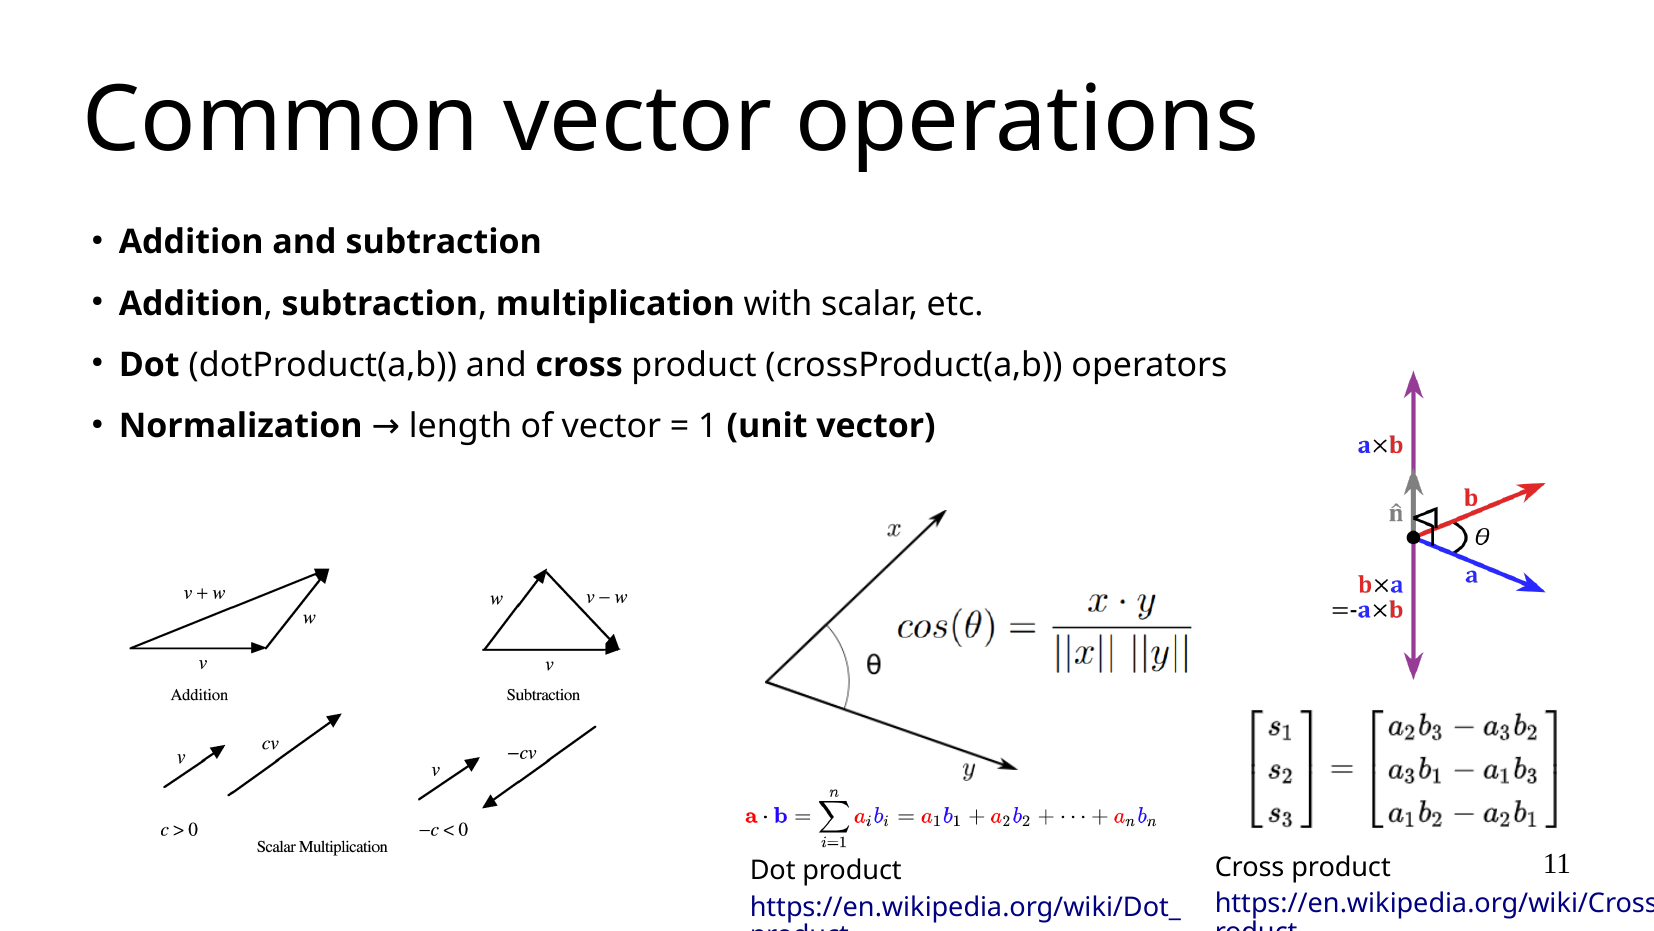

# Common vector operations
Addition and subtraction
Addition, subtraction, multiplication with scalar, etc.
Dot (dotProduct(a,b)) and cross product (crossProduct(a,b)) operators
Normalization → length of vector = 1 (unit vector)
Cross product
https://en.wikipedia.org/wiki/Cross_product
Dot product
https://en.wikipedia.org/wiki/Dot_product
11